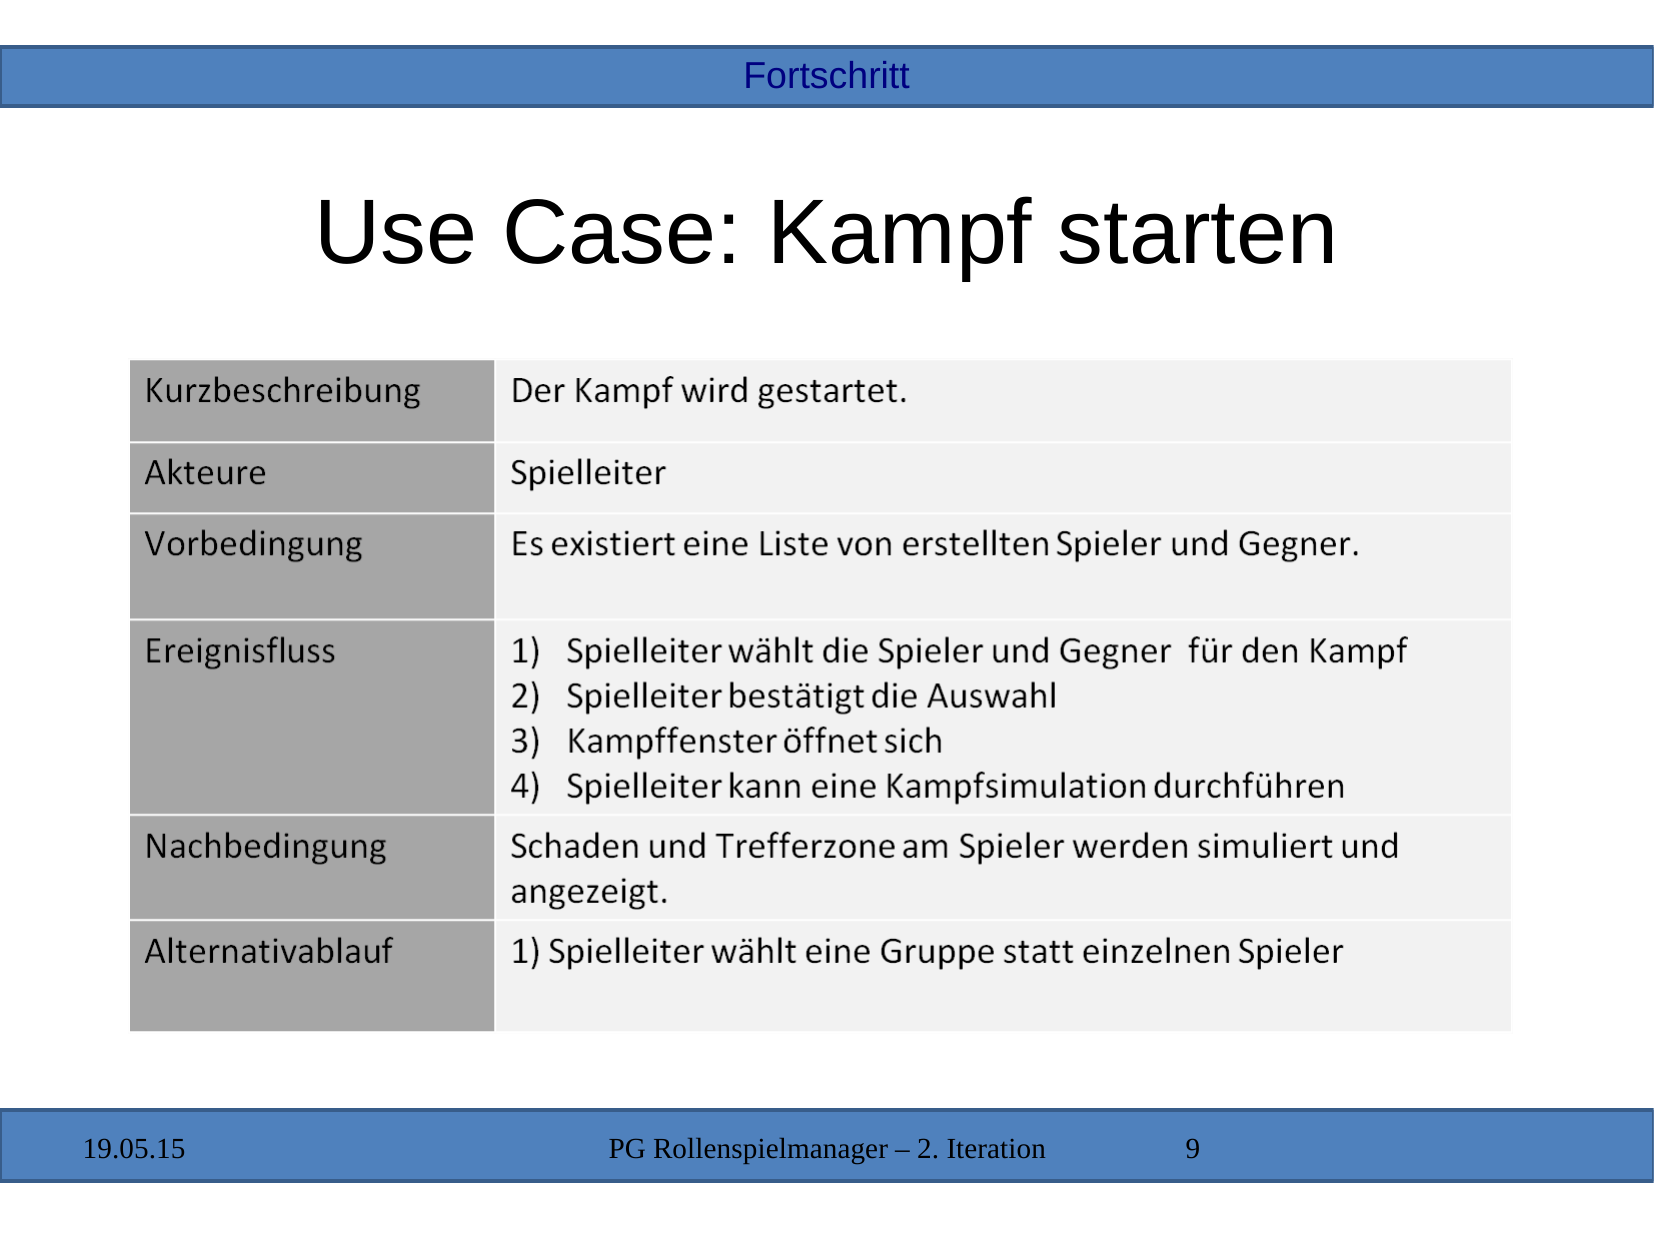

Fortschritt
# Use Case: Kampf starten
19.05.15
PG Rollenspielmanager – 2. Iteration
8